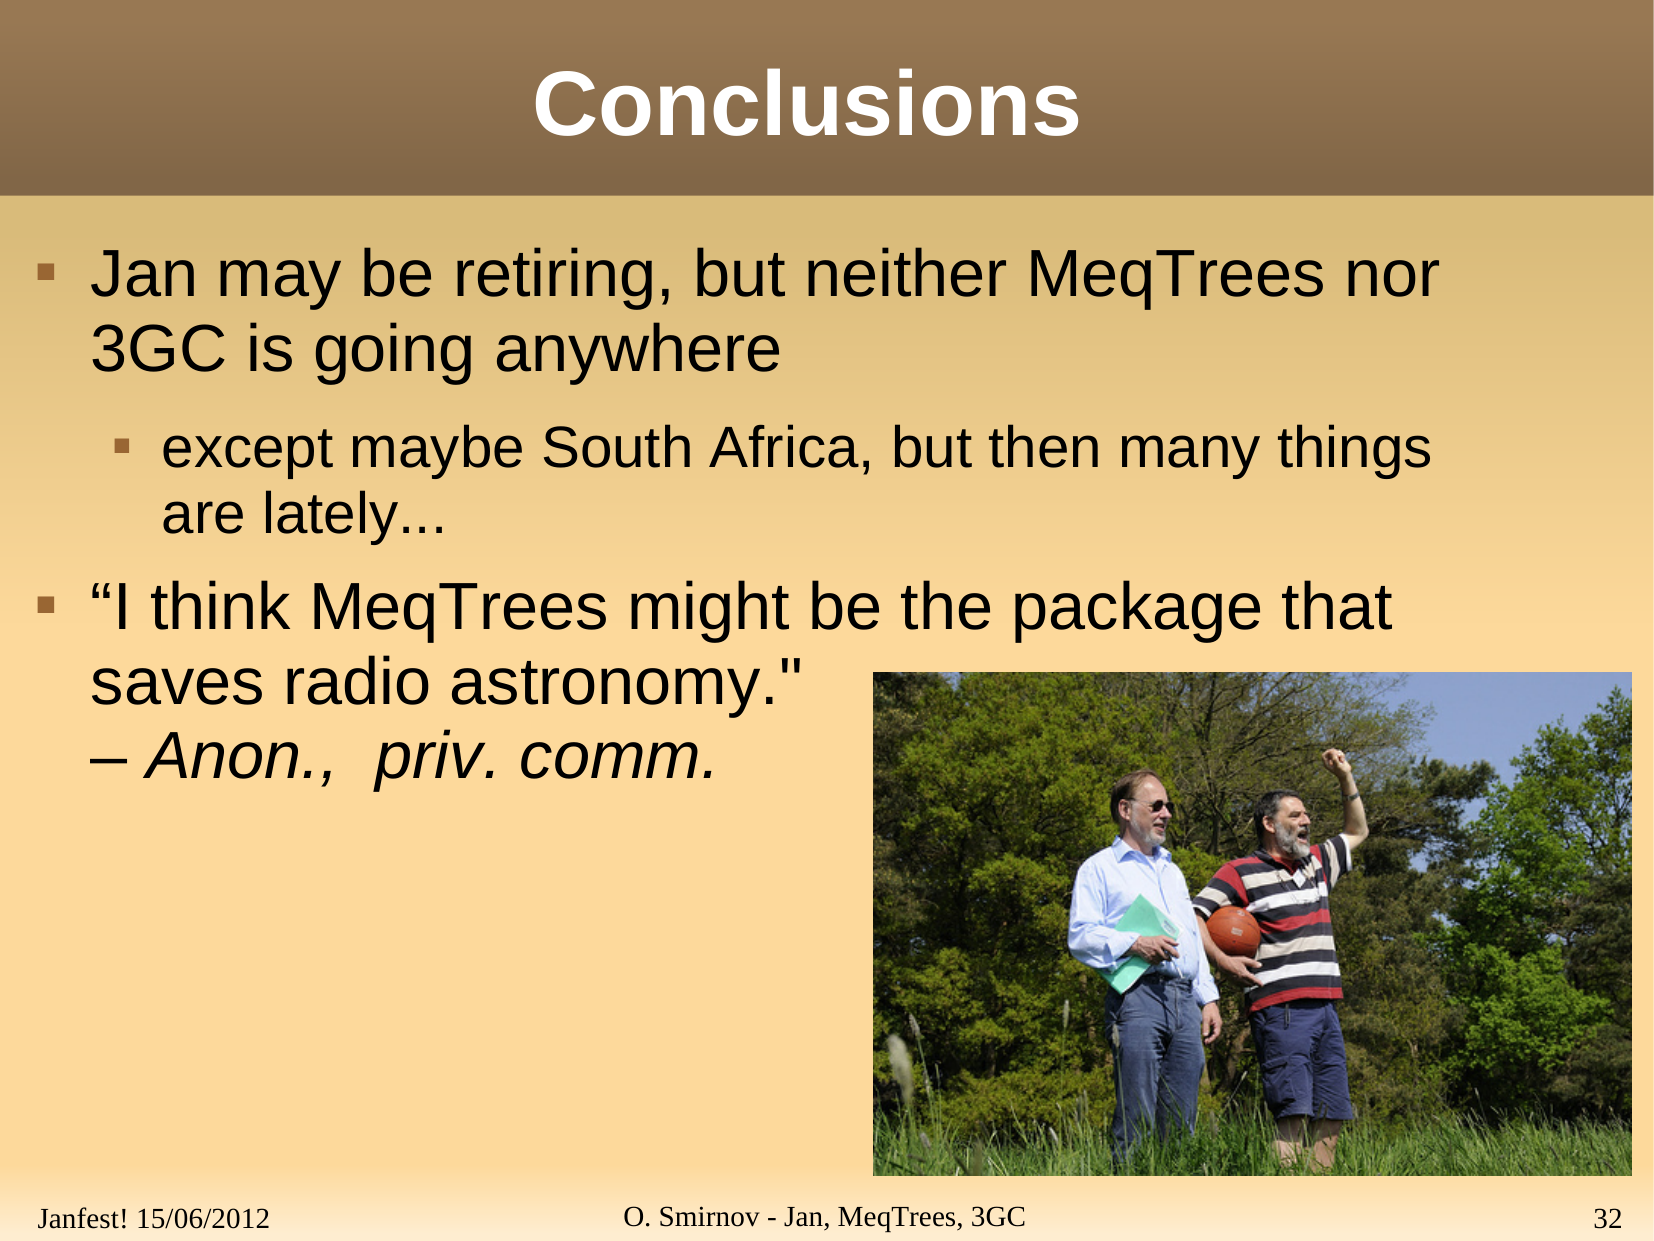

Conclusions
# Jan may be retiring, but neither MeqTrees nor 3GC is going anywhere
except maybe South Africa, but then many things are lately...
“I think MeqTrees might be the package that saves radio astronomy."
– Anon., priv. comm.
O. Smirnov - Jan, MeqTrees, 3GC
Janfest! 15/06/2012
32